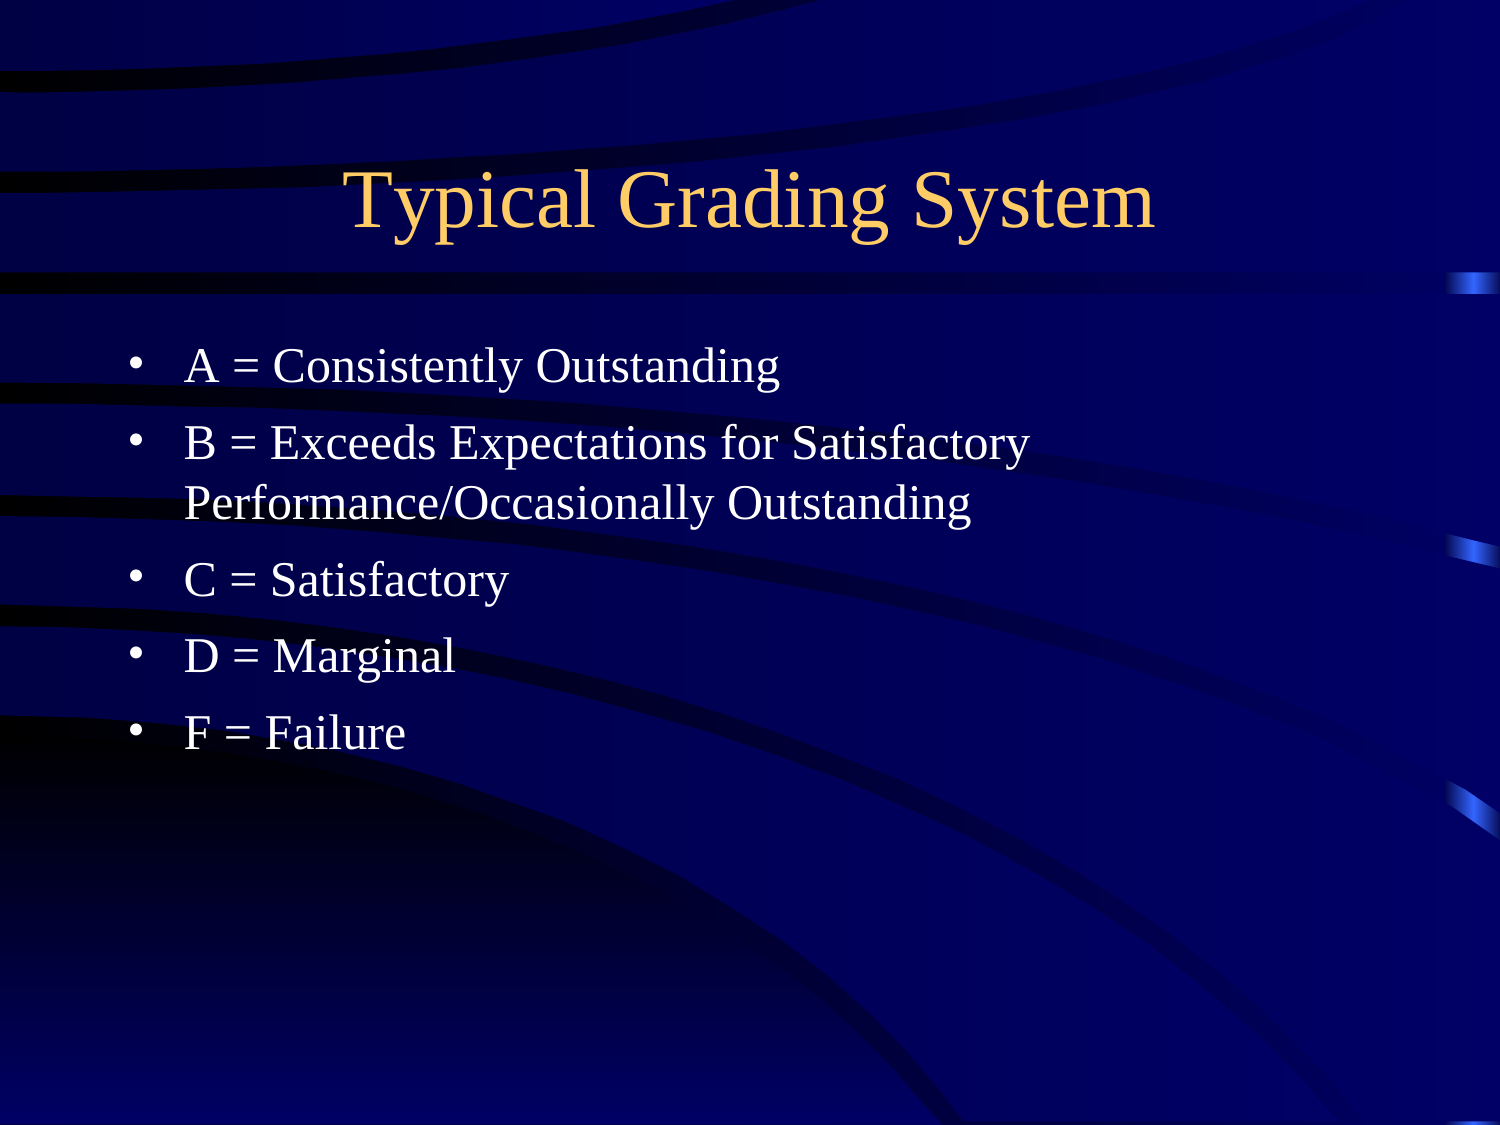

# Typical Grading System
A = Consistently Outstanding
B = Exceeds Expectations for Satisfactory 	 Performance/Occasionally Outstanding
C = Satisfactory
D = Marginal
F = Failure